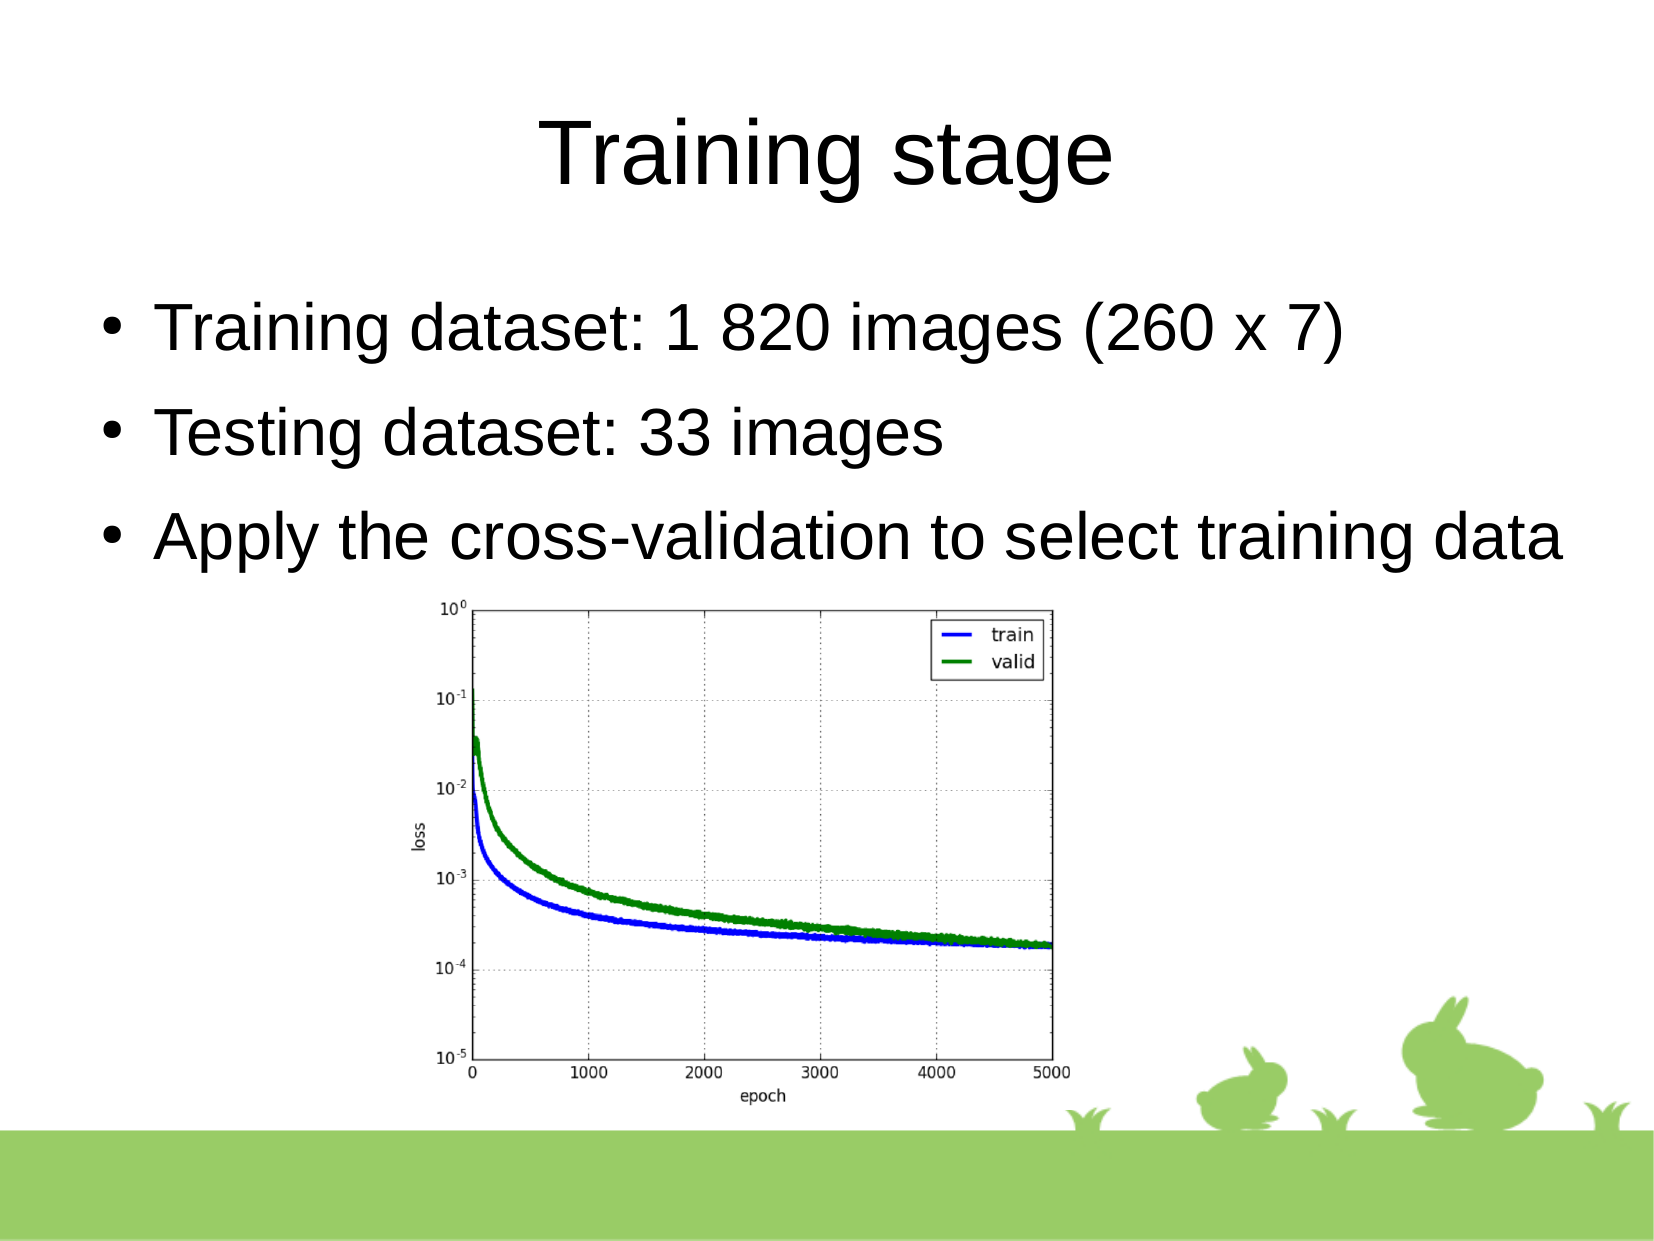

# Training stage
Training dataset: 1 820 images (260 x 7)
Testing dataset: 33 images
Apply the cross-validation to select training data